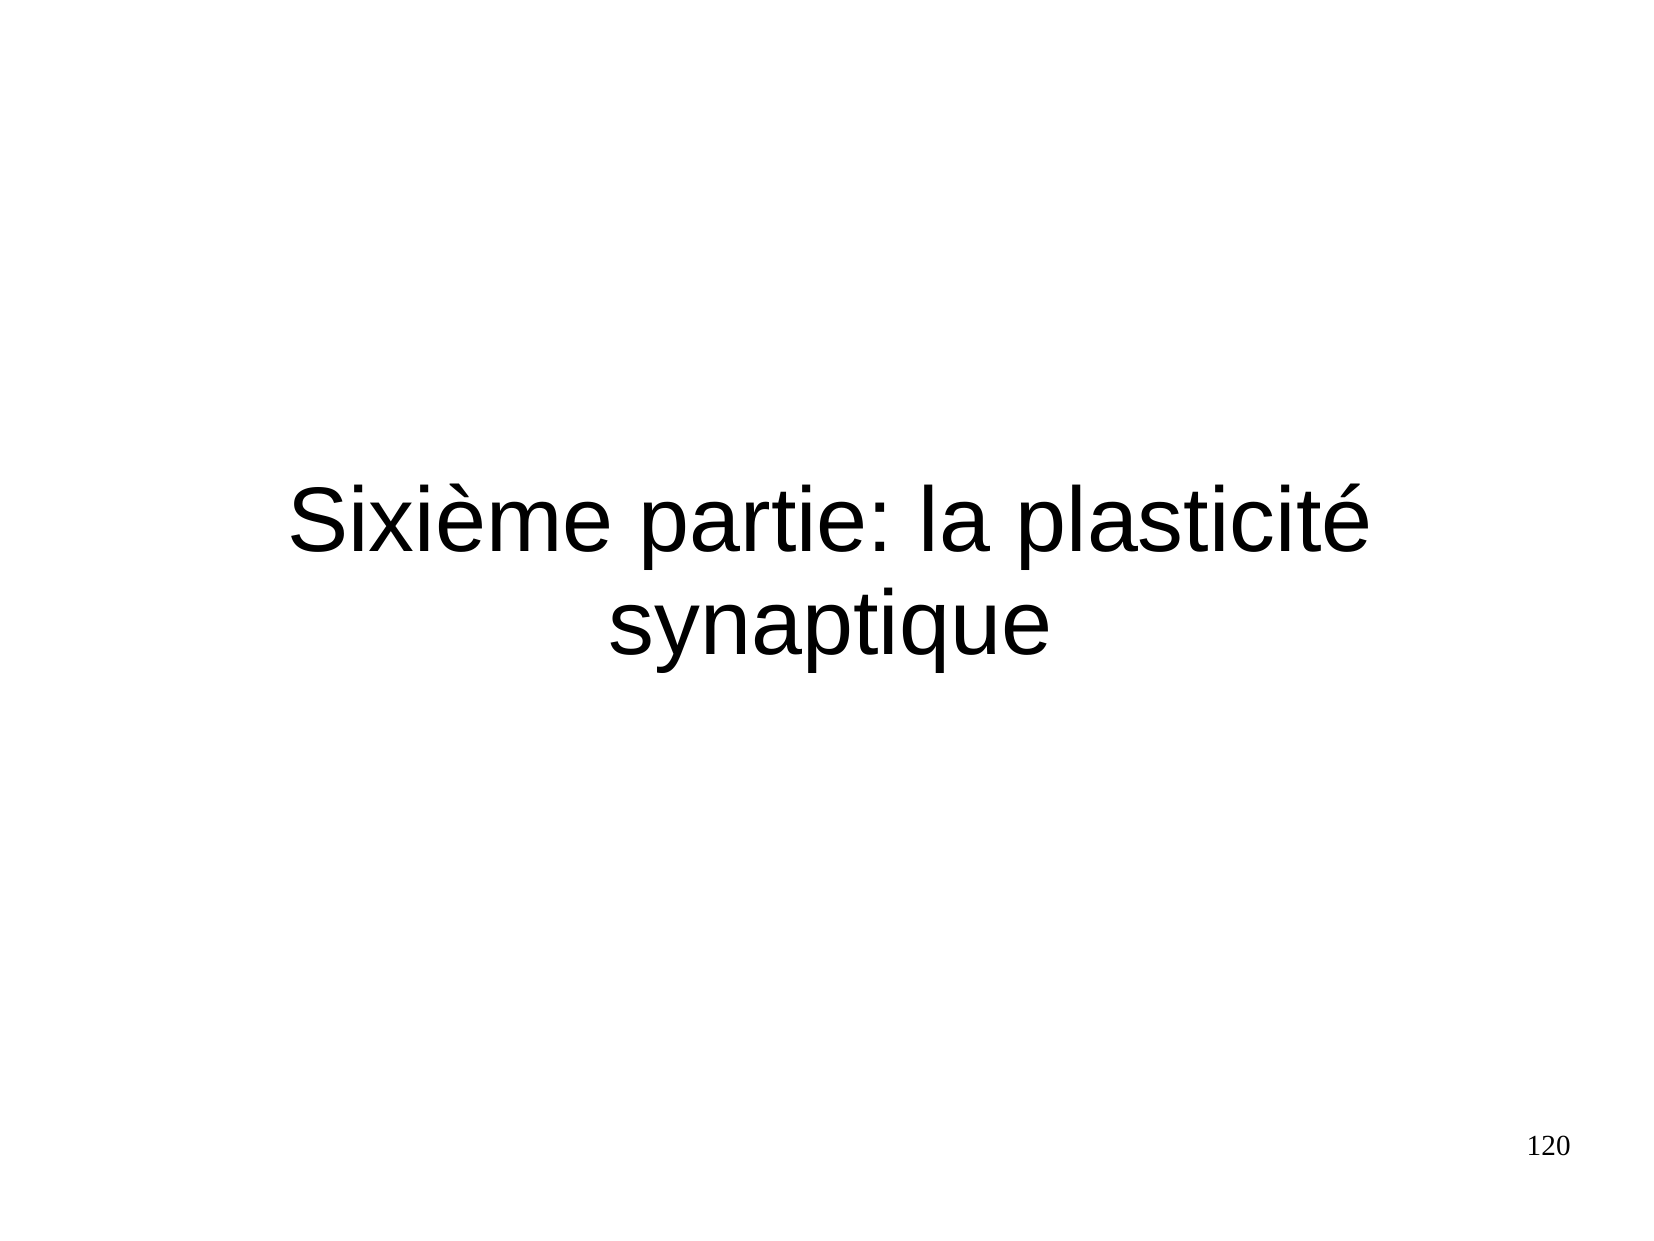

# Sixième partie: la plasticité synaptique
120